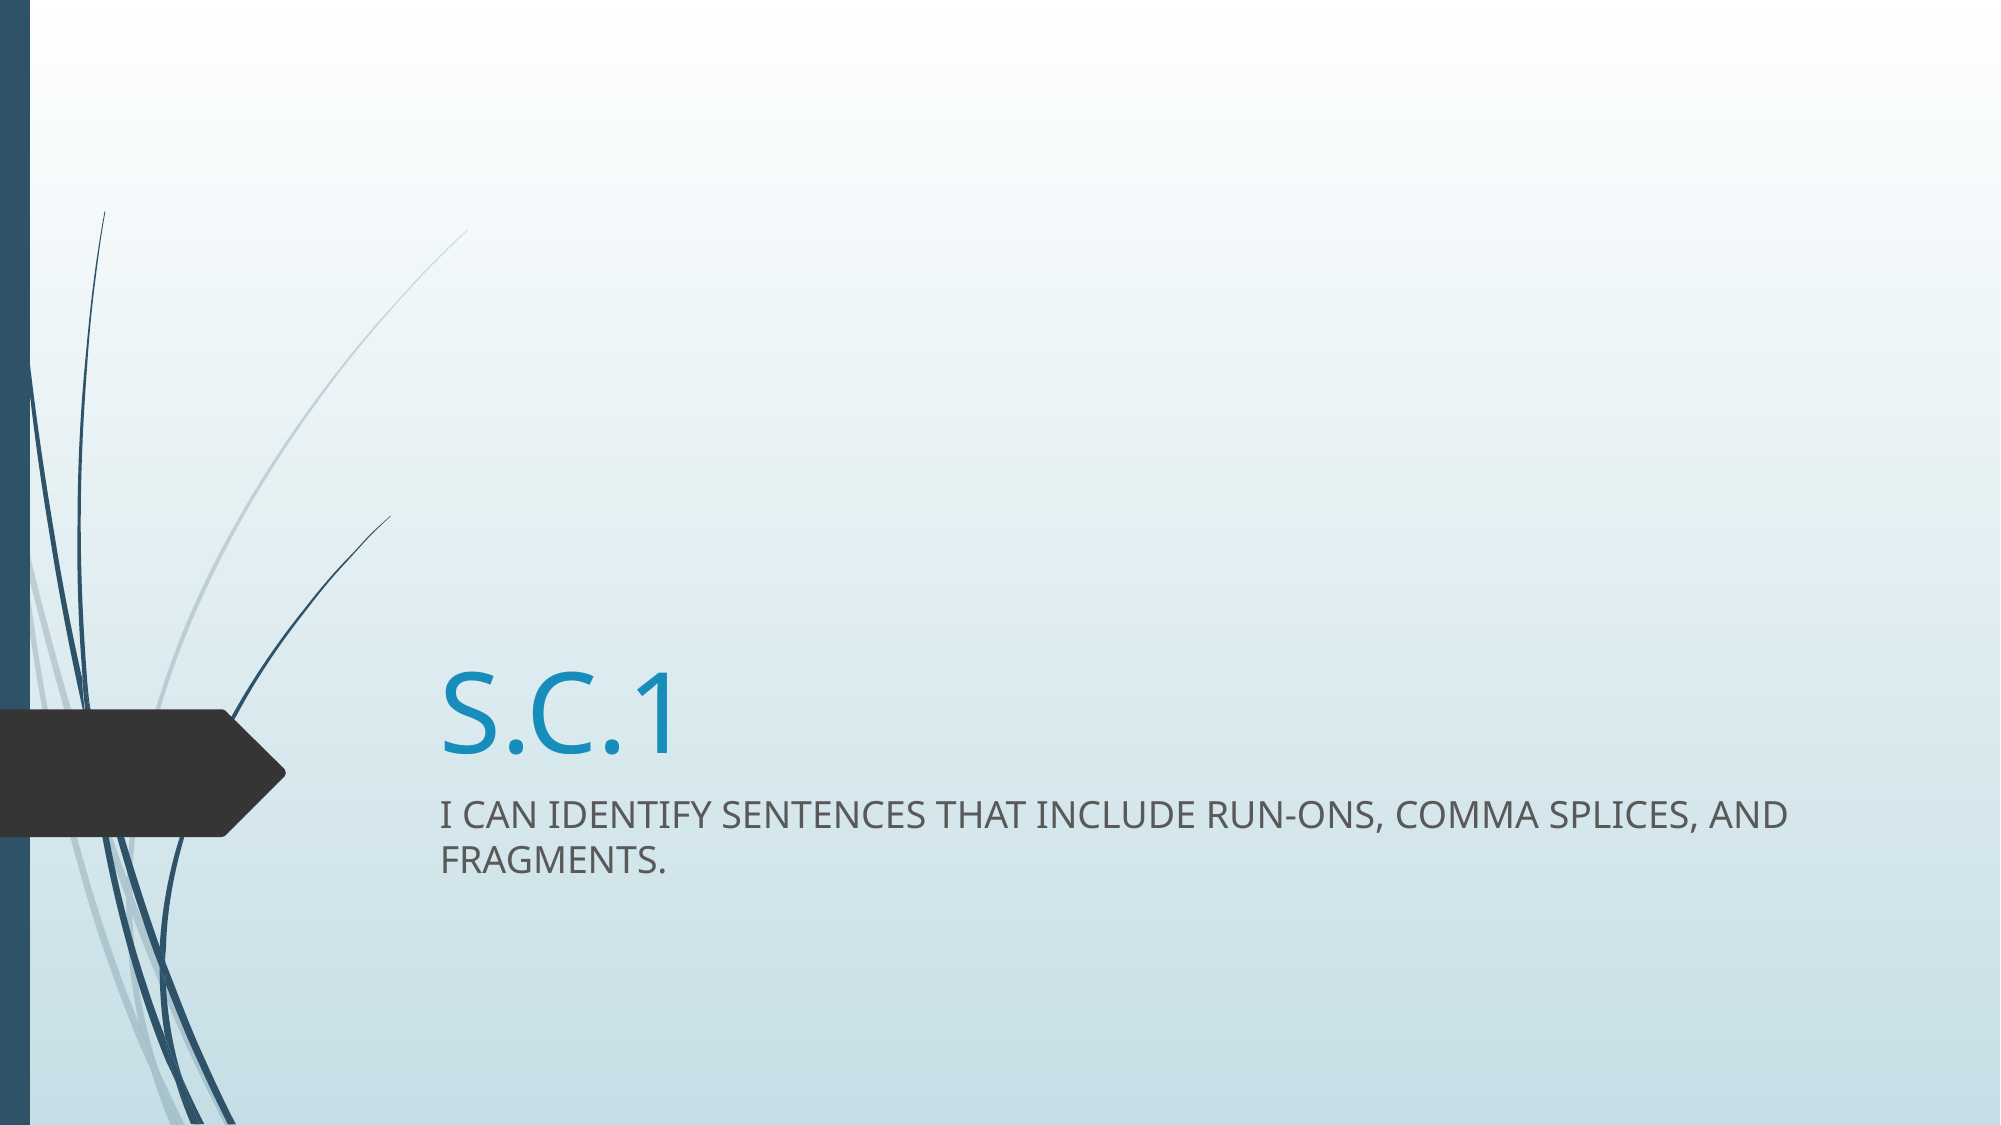

# S.C.1
I CAN IDENTIFY SENTENCES THAT INCLUDE RUN-ONS, COMMA SPLICES, AND FRAGMENTS.